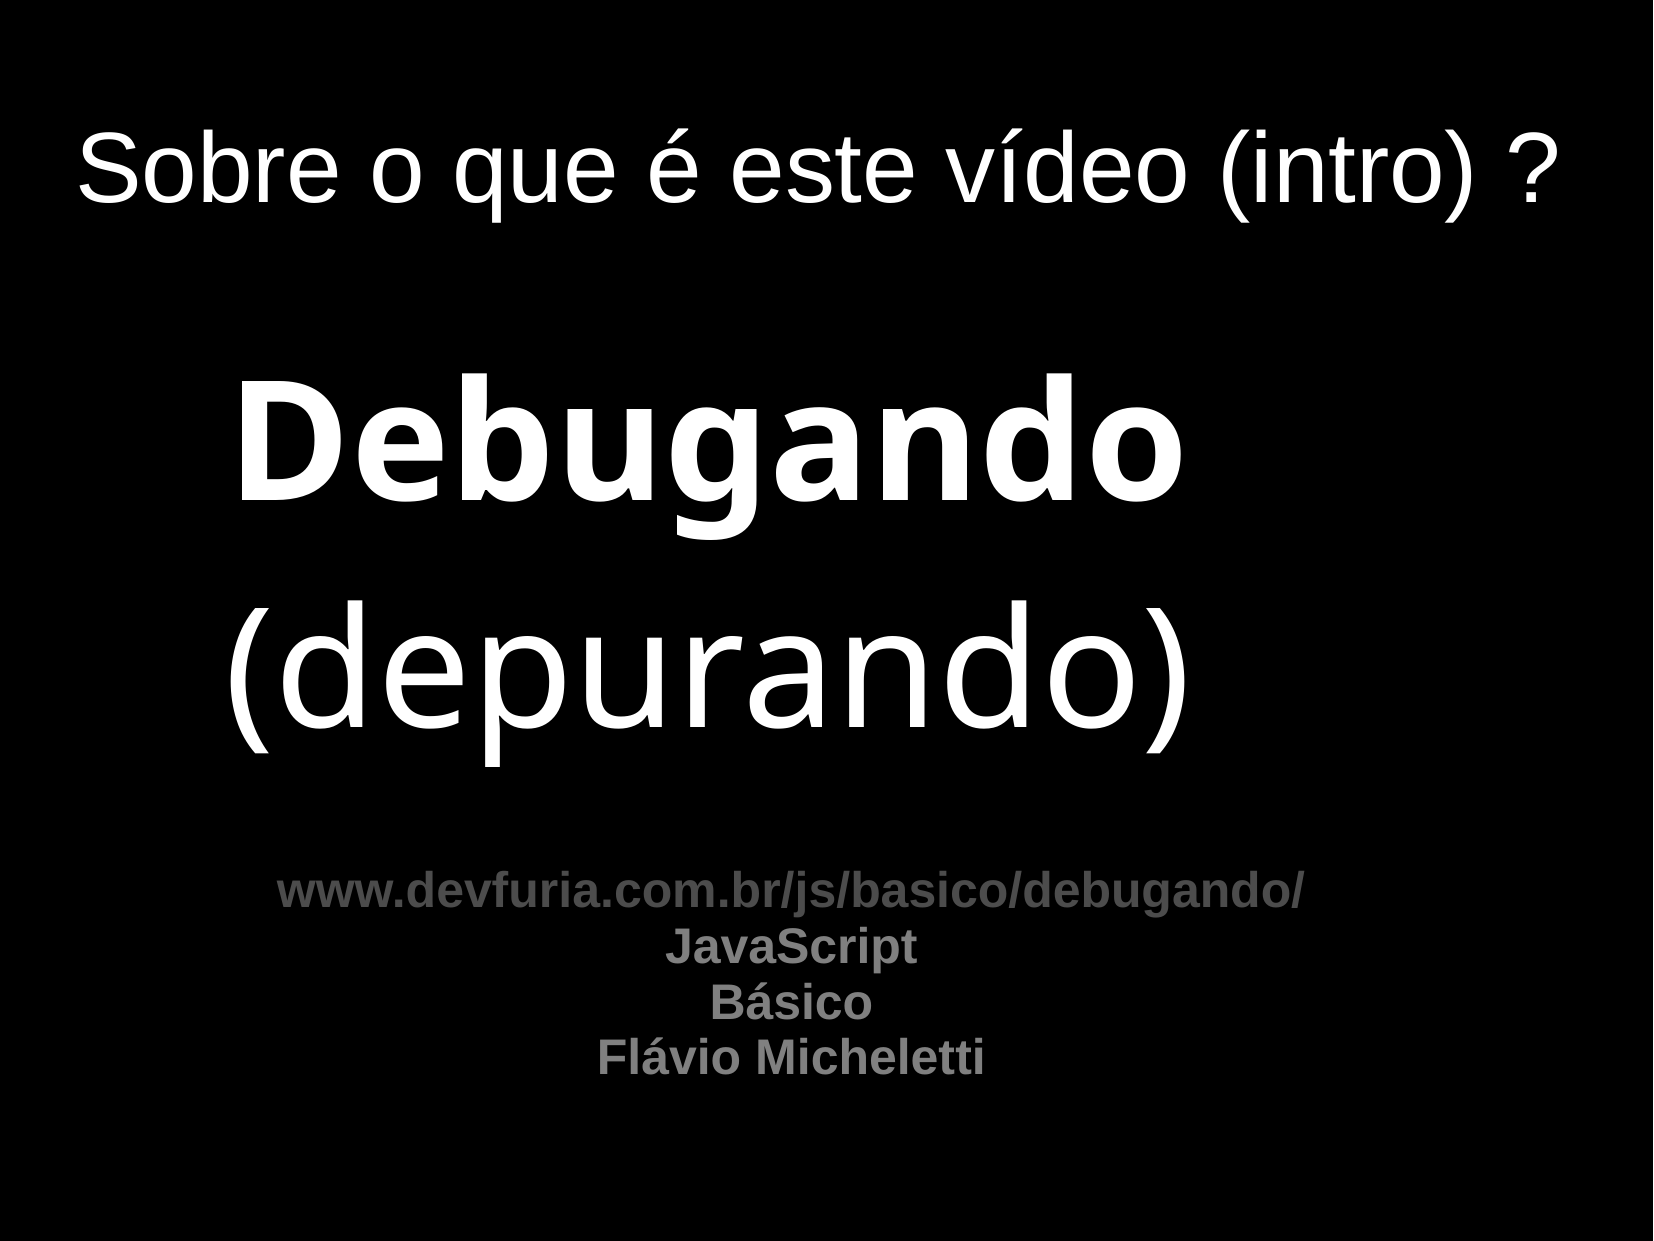

Sobre o que é este vídeo (intro) ?
Debugando
(depurando)
 www.devfuria.com.br/js/basico/debugando/
 JavaScript
 Básico
 Flávio Micheletti